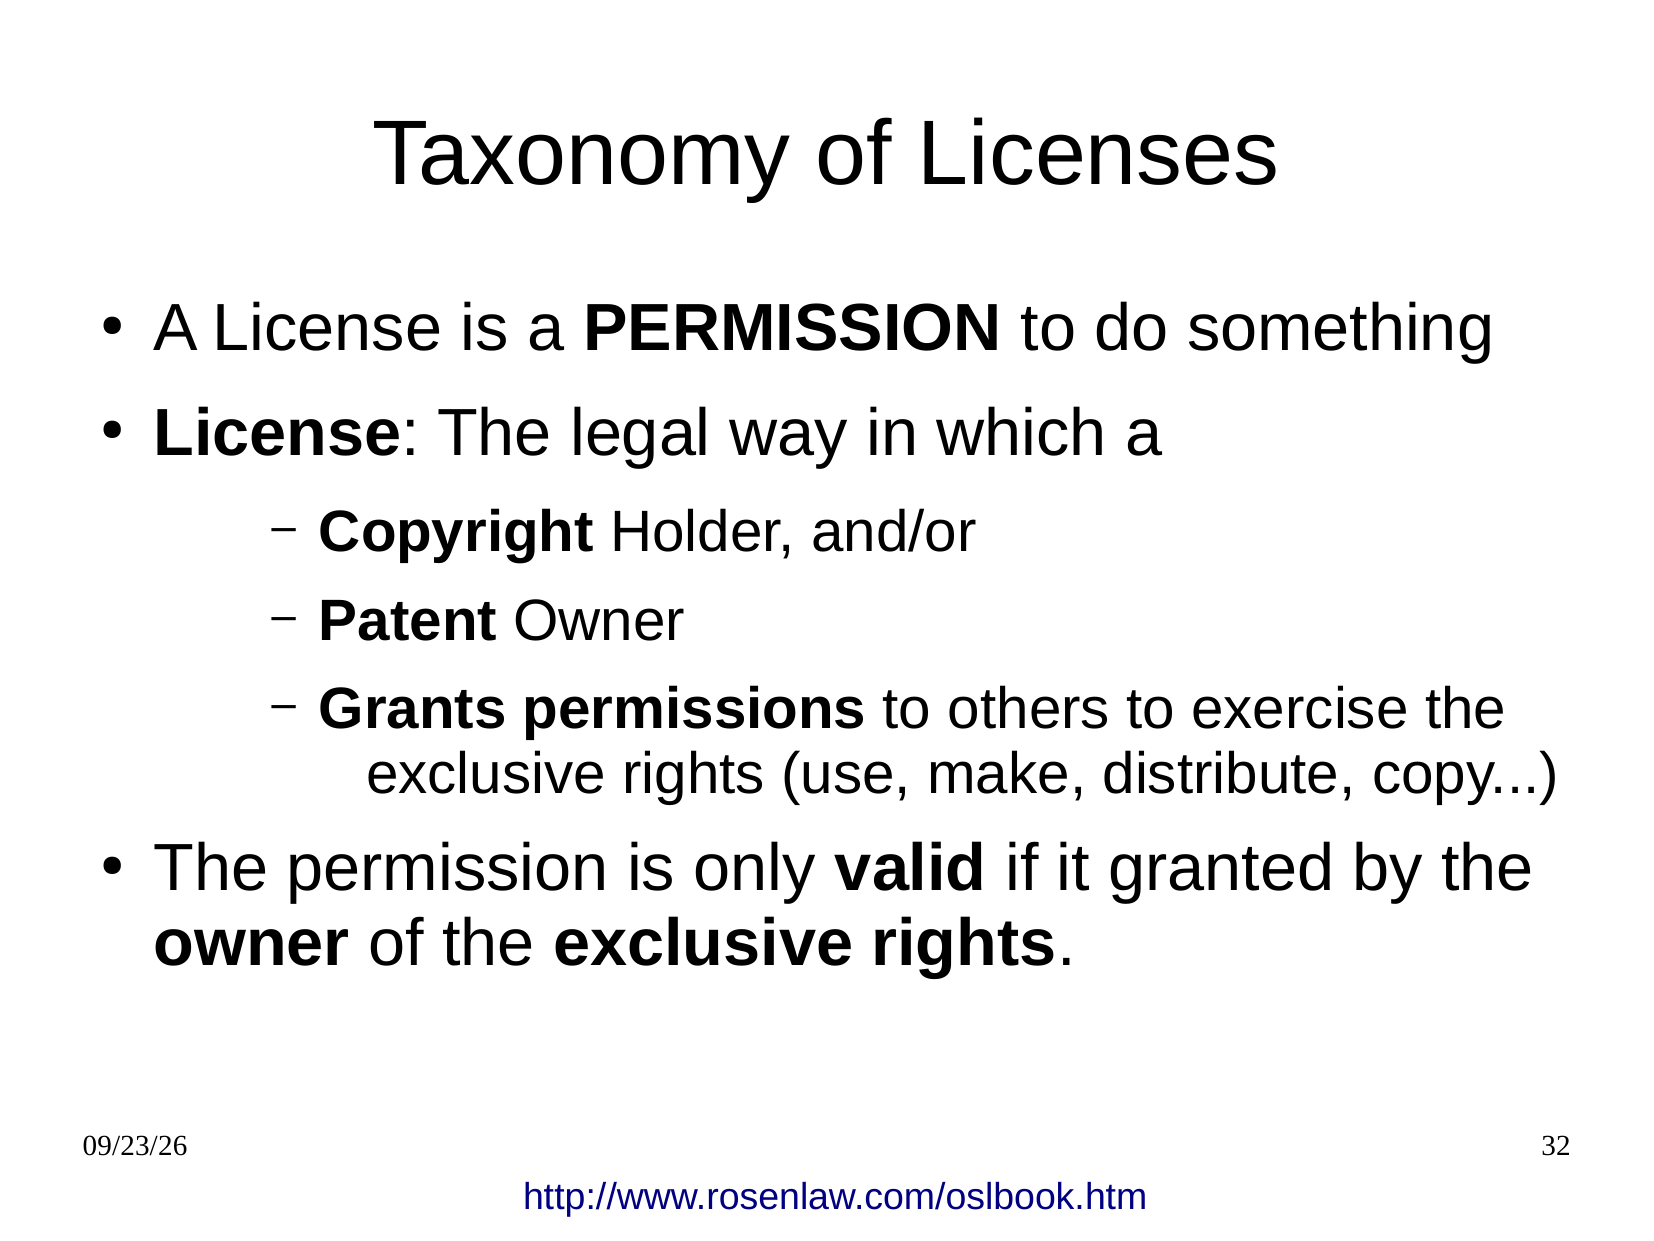

# Taxonomy of Licenses
A License is a PERMISSION to do something
License: The legal way in which a
Copyright Holder, and/or
Patent Owner
Grants permissions to others to exercise the exclusive rights (use, make, distribute, copy...)
The permission is only valid if it granted by the owner of the exclusive rights.
32
http://www.rosenlaw.com/oslbook.htm